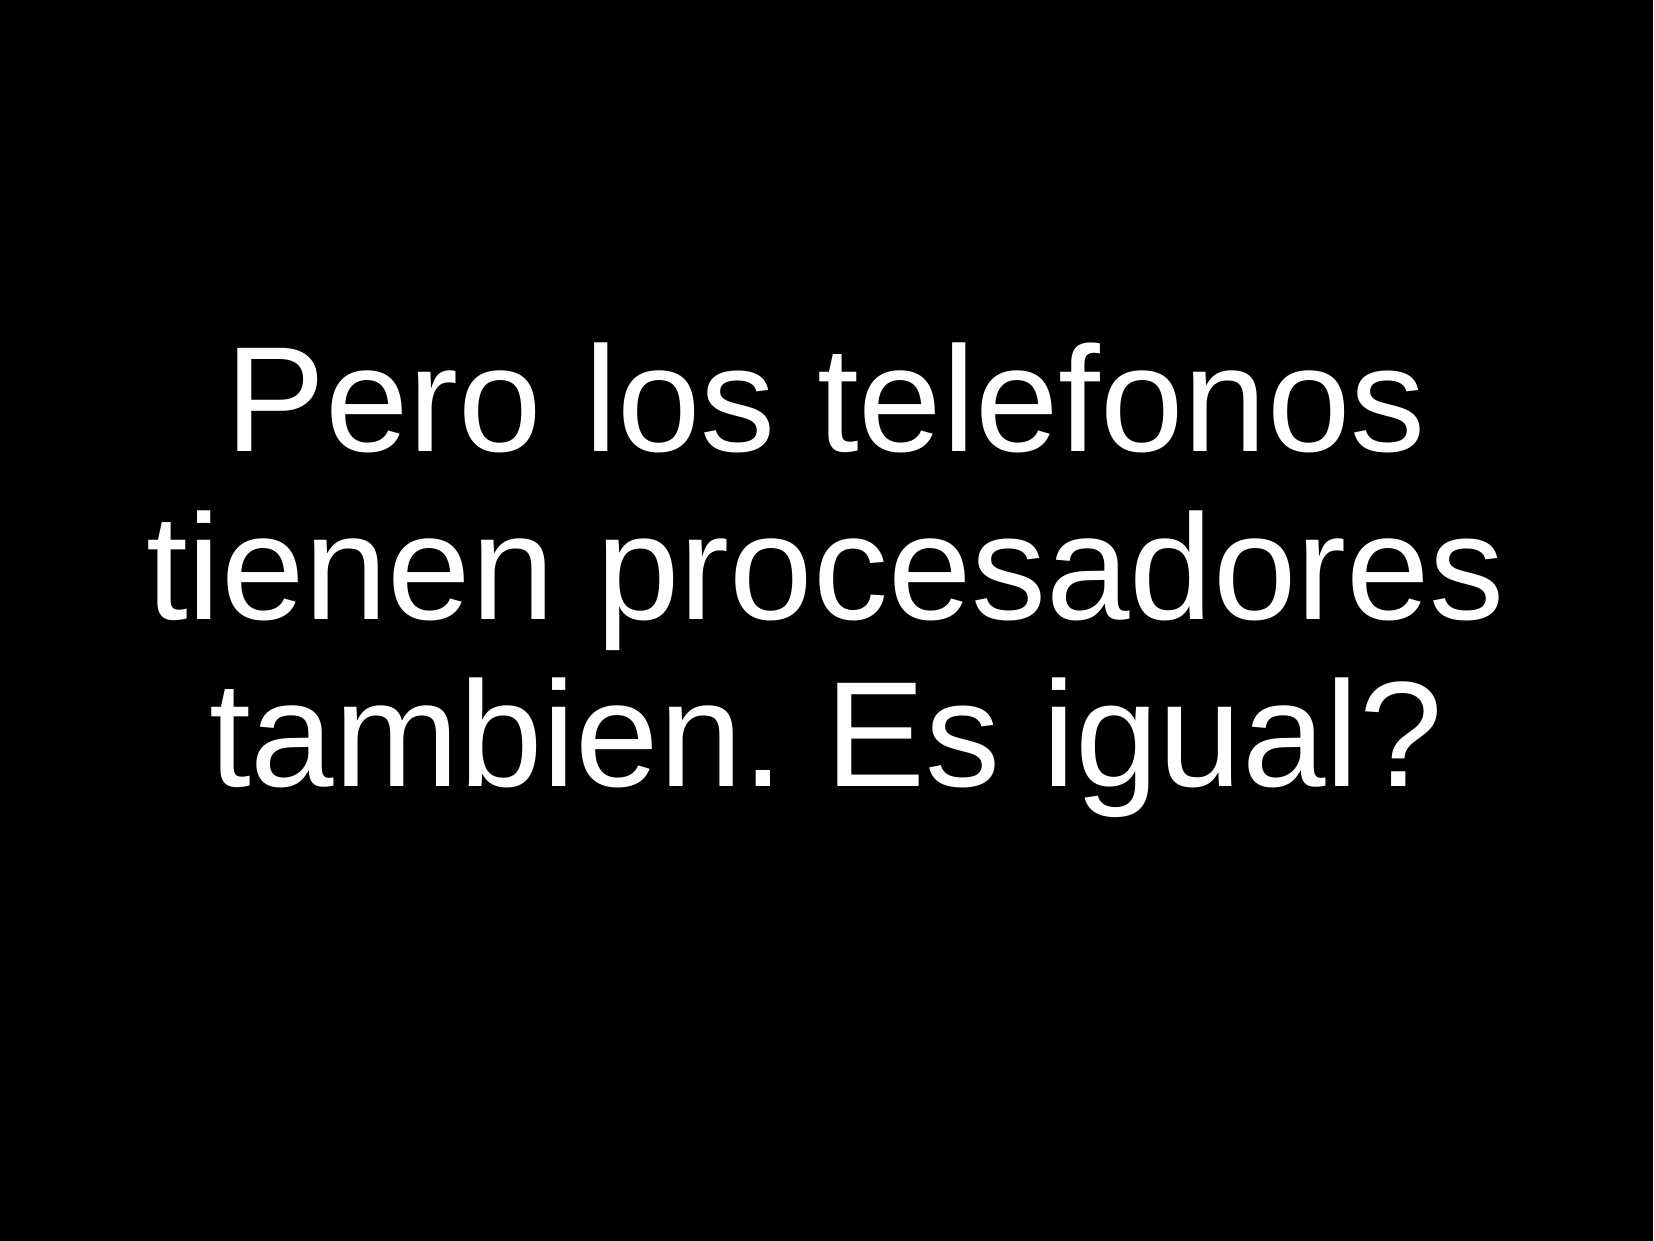

# Pero los telefonos tienen procesadores tambien. Es igual?